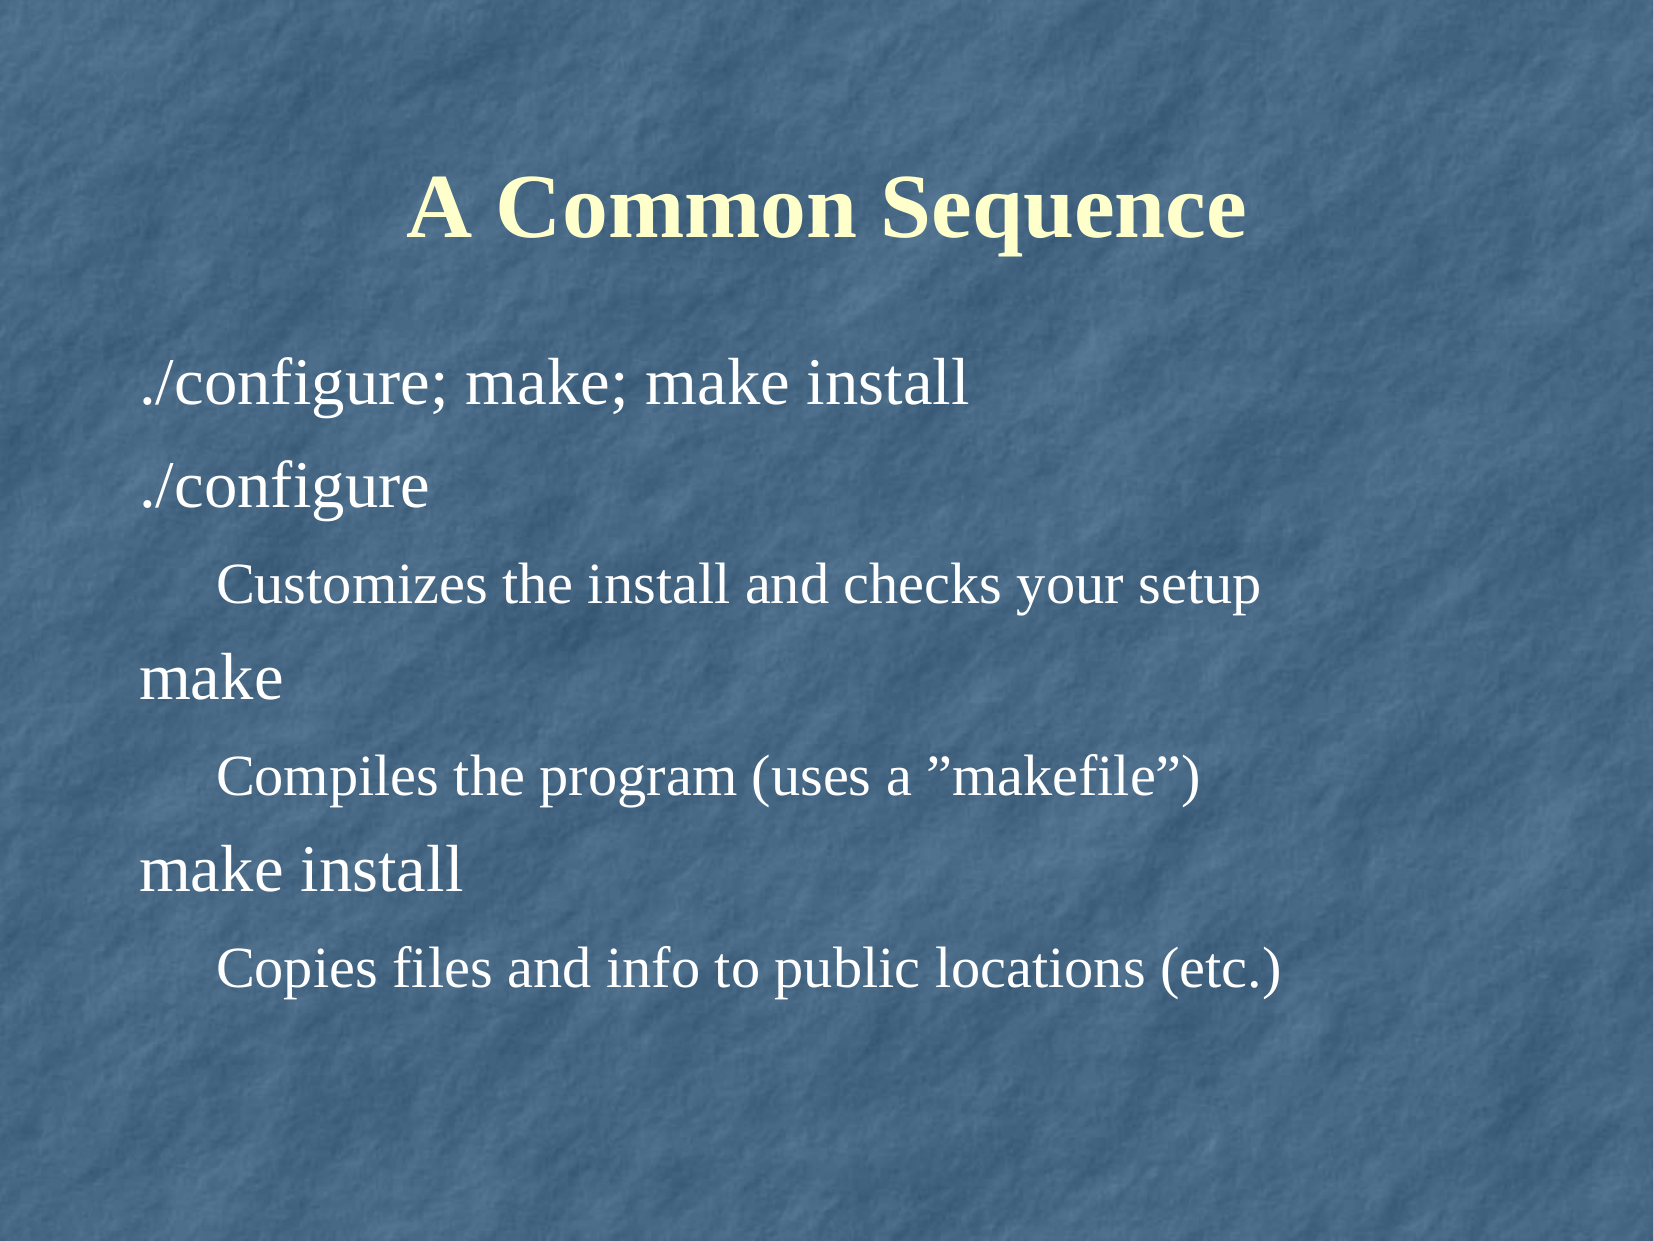

# A Common Sequence
./configure; make; make install
./configure
Customizes the install and checks your setup
make
Compiles the program (uses a ”makefile”)
make install
Copies files and info to public locations (etc.)